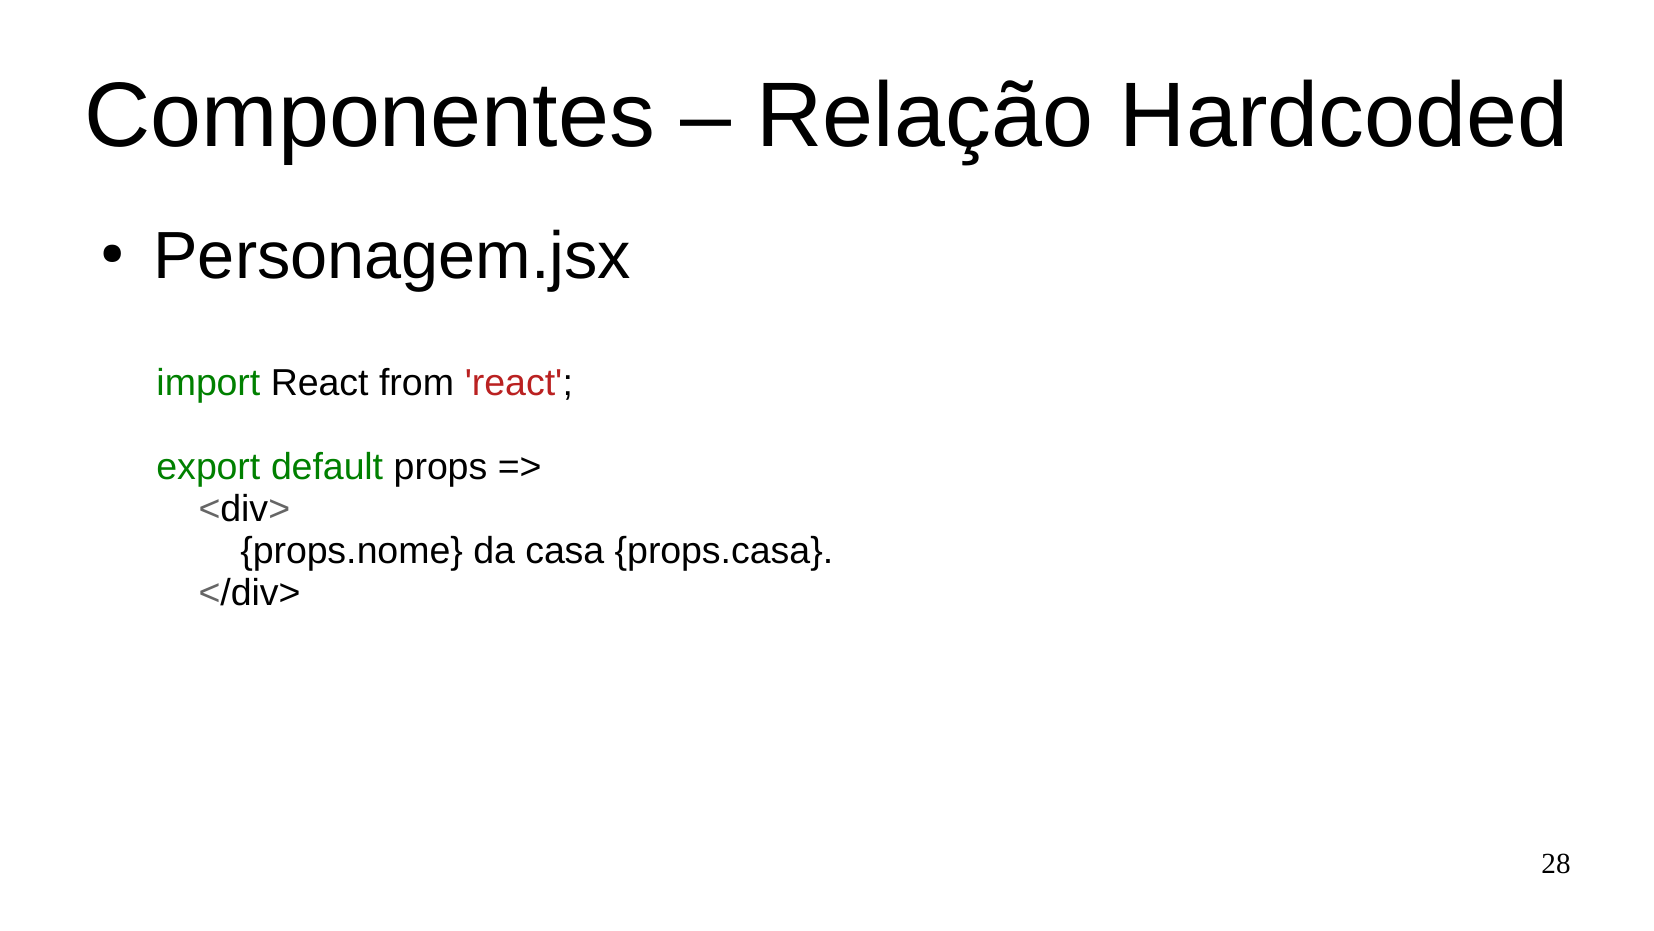

# Componentes – Relação Hardcoded
Personagem.jsx
import React from 'react';
export default props =>
 <div>
 {props.nome} da casa {props.casa}.
 </div>
28